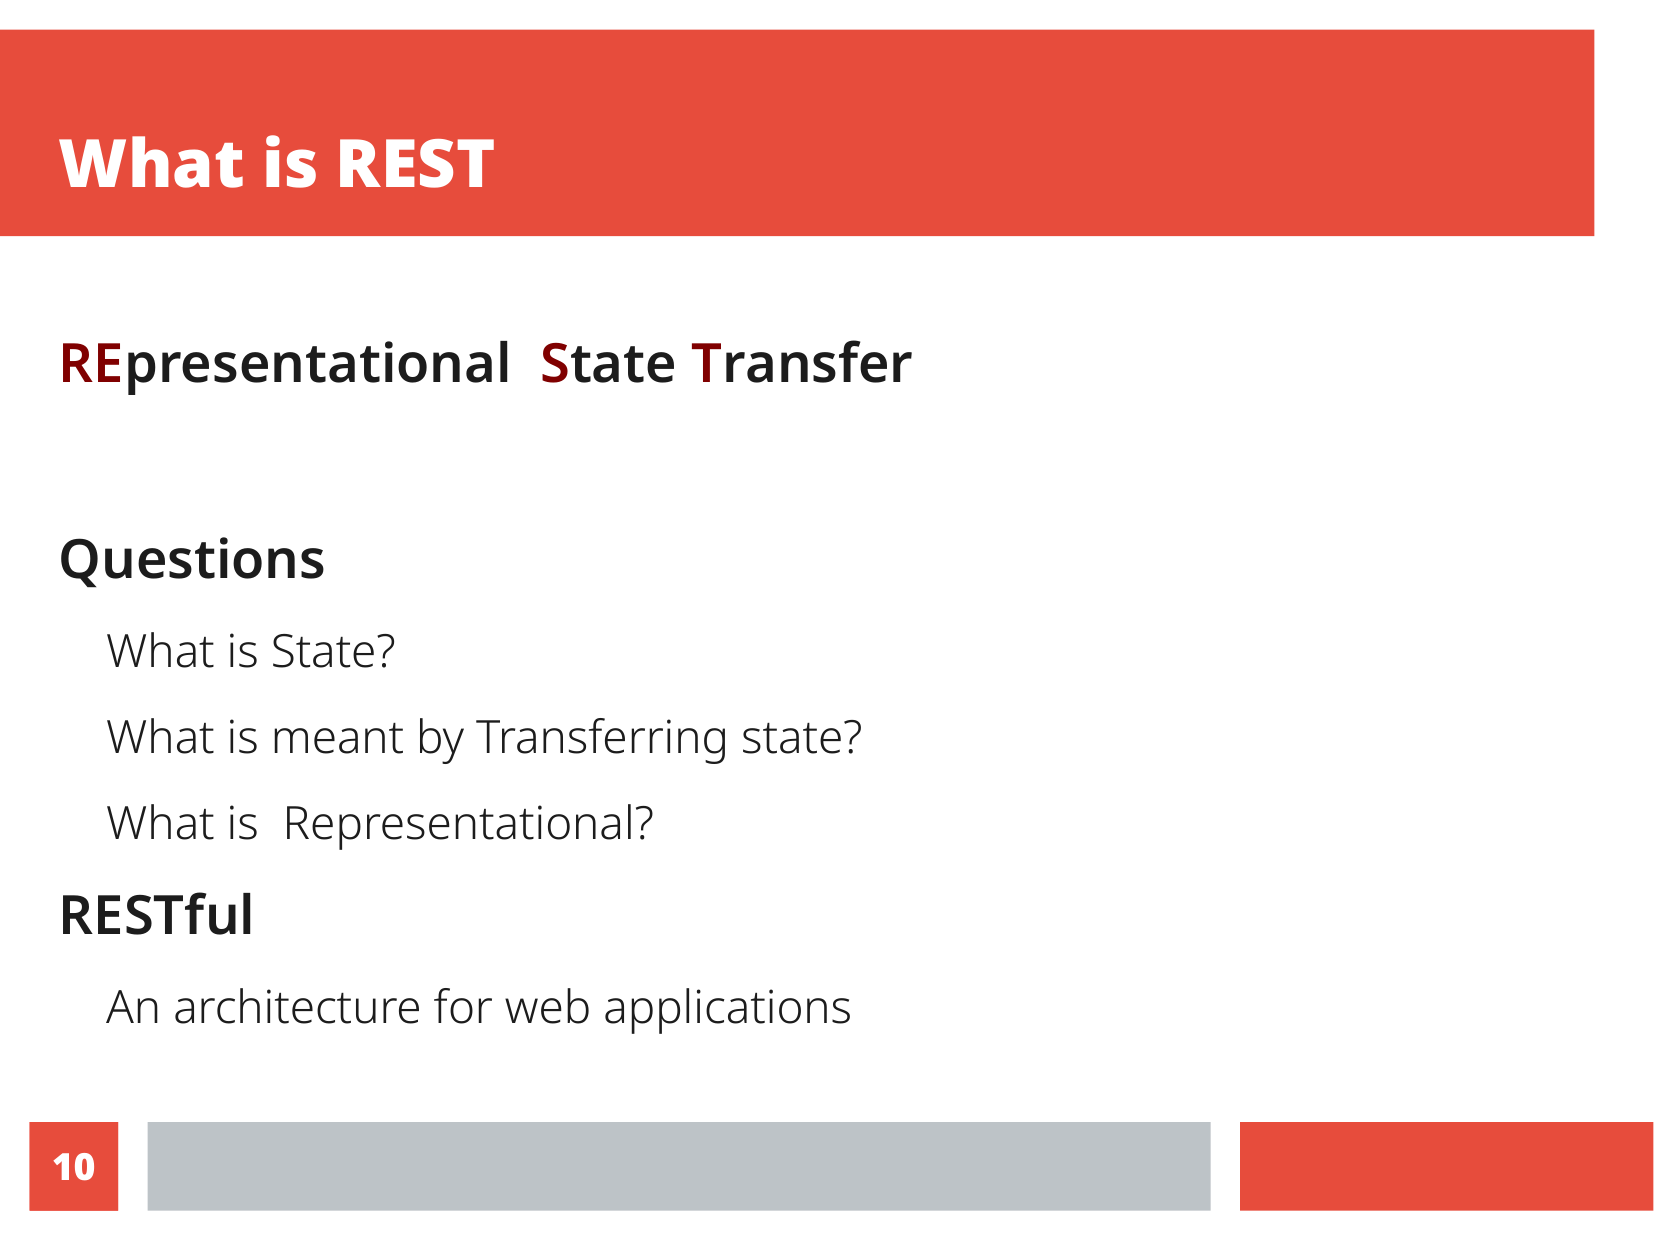

# What is REST
REpresentational State Transfer
Questions
What is State?
What is meant by Transferring state?
What is Representational?
RESTful
An architecture for web applications
10